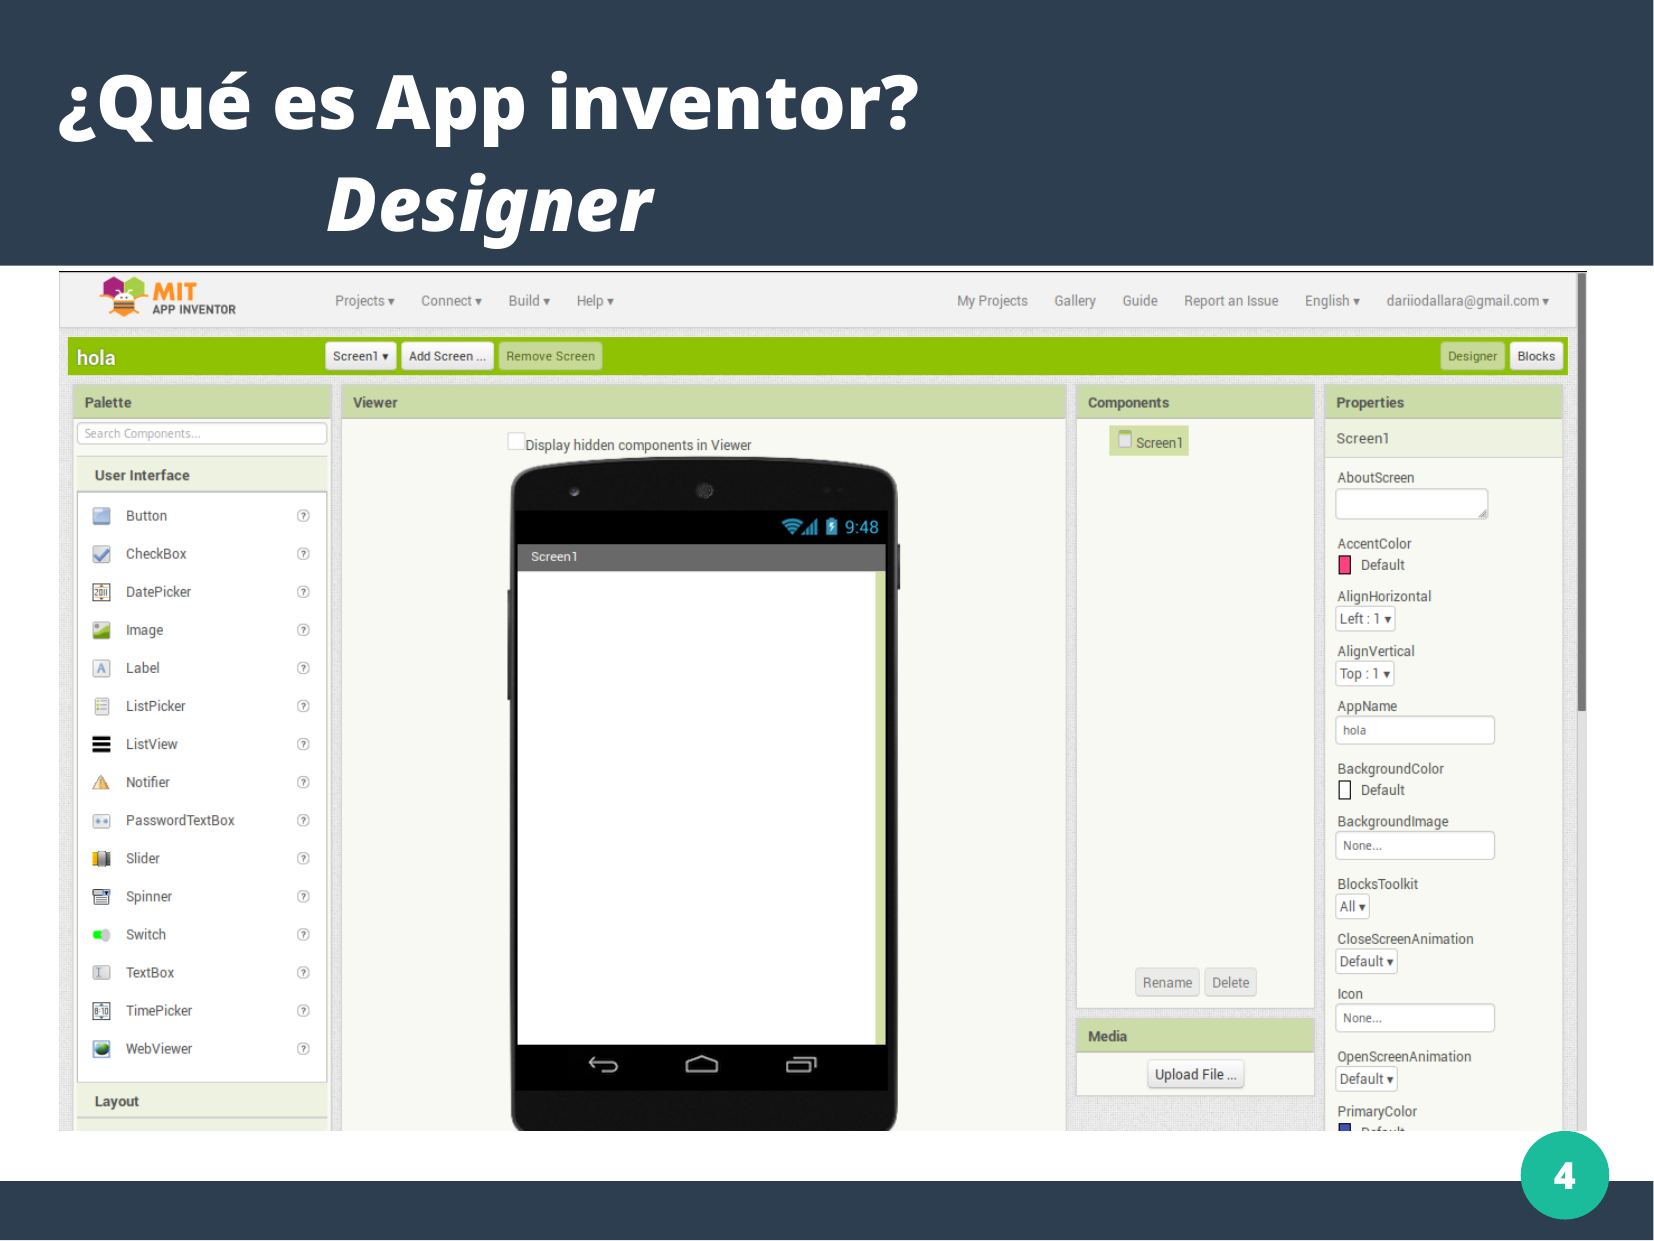

# ¿Qué es App inventor? Designer
4